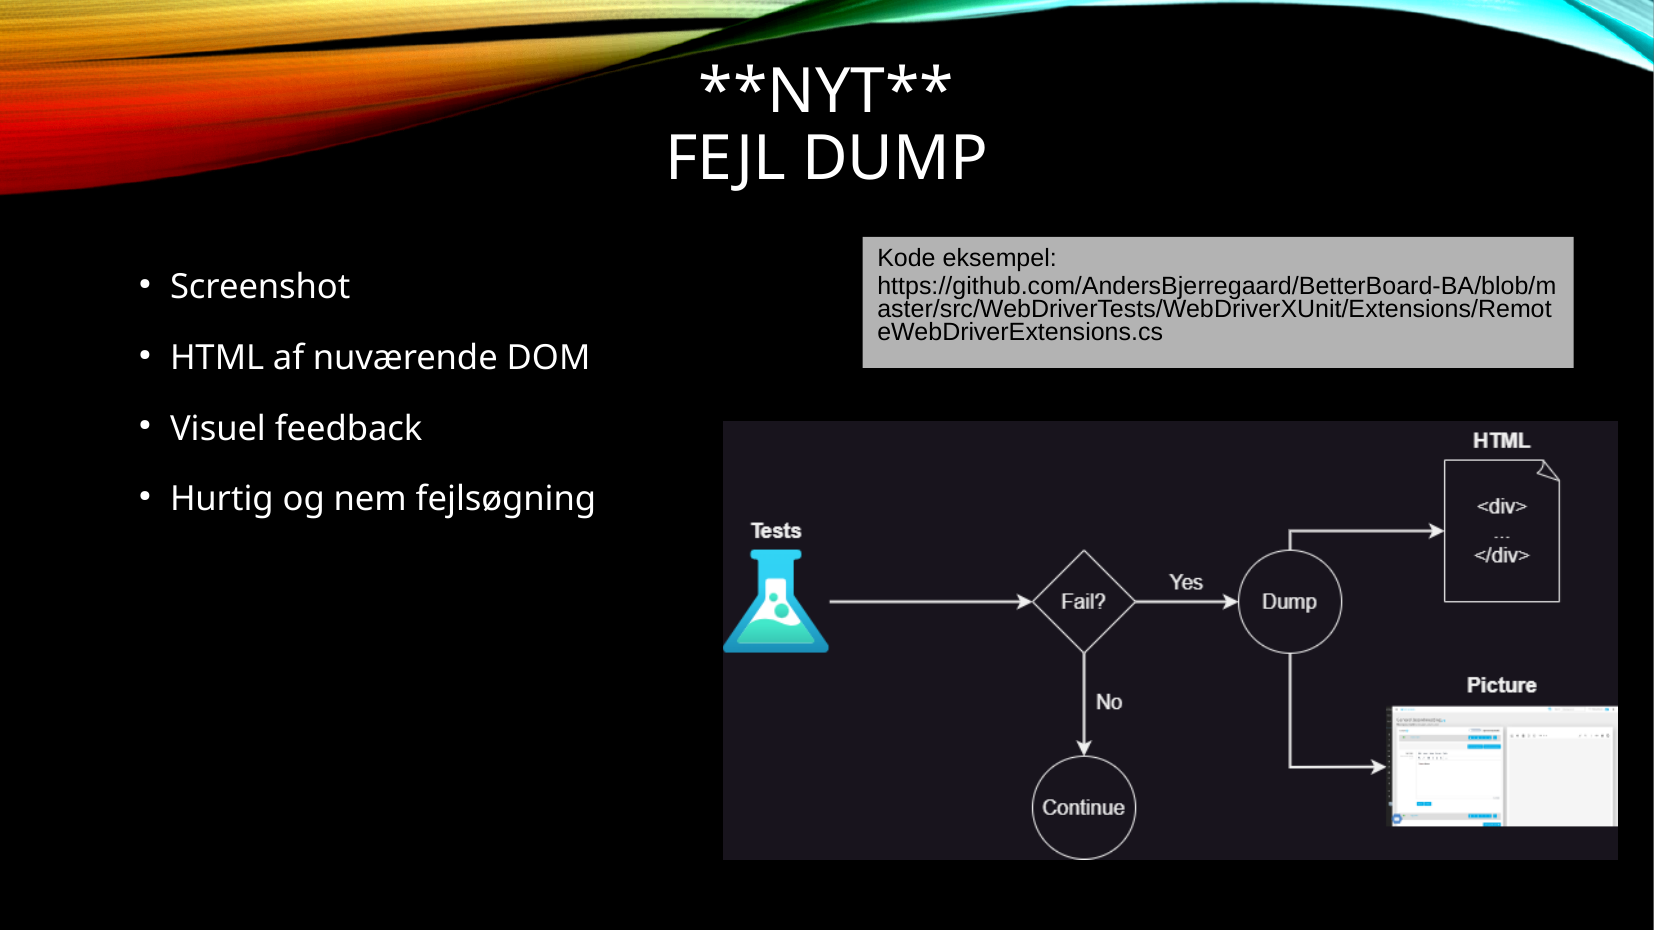

# **NYT** Fejl dump
Screenshot
HTML af nuværende DOM
Visuel feedback
Hurtig og nem fejlsøgning
Kode eksempel: https://github.com/AndersBjerregaard/BetterBoard-BA/blob/master/src/WebDriverTests/WebDriverXUnit/Extensions/RemoteWebDriverExtensions.cs